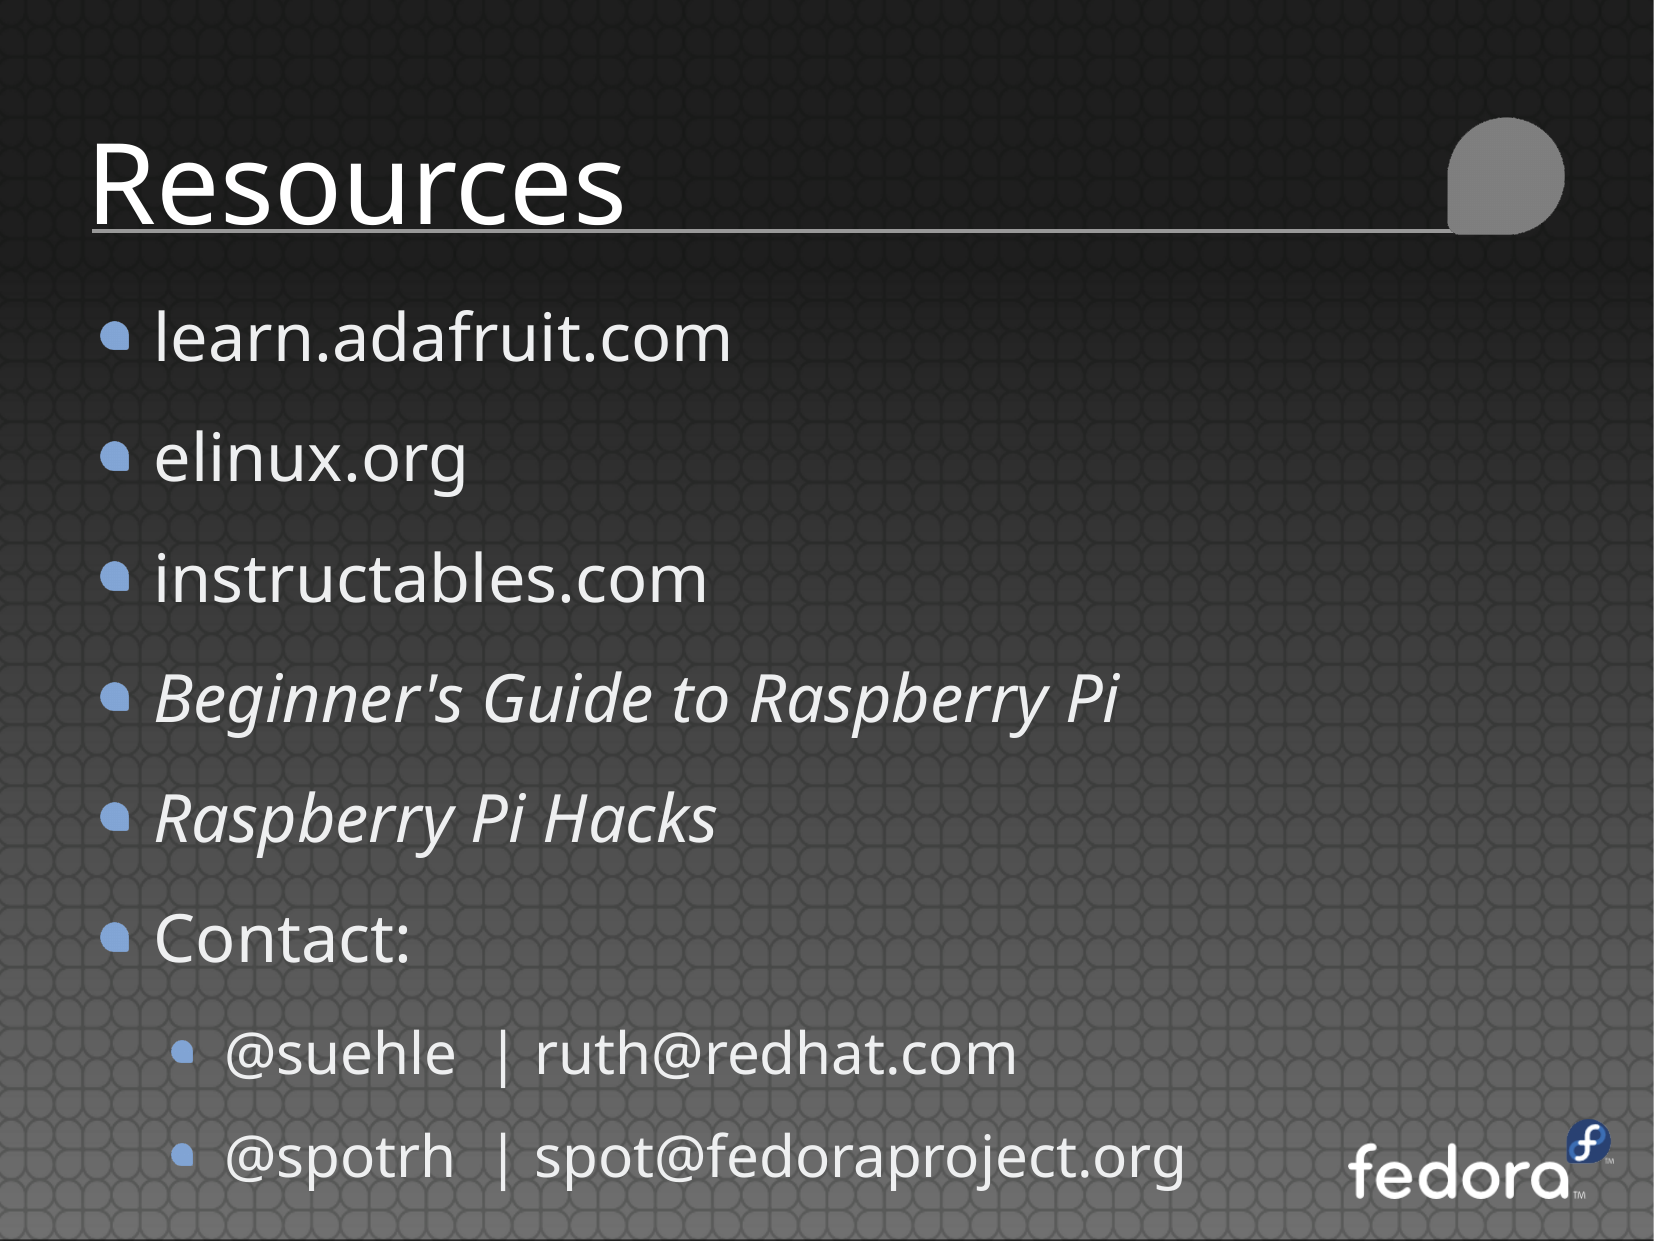

# Resources
learn.adafruit.com
elinux.org
instructables.com
Beginner's Guide to Raspberry Pi
Raspberry Pi Hacks
Contact:
@suehle | ruth@redhat.com
@spotrh | spot@fedoraproject.org